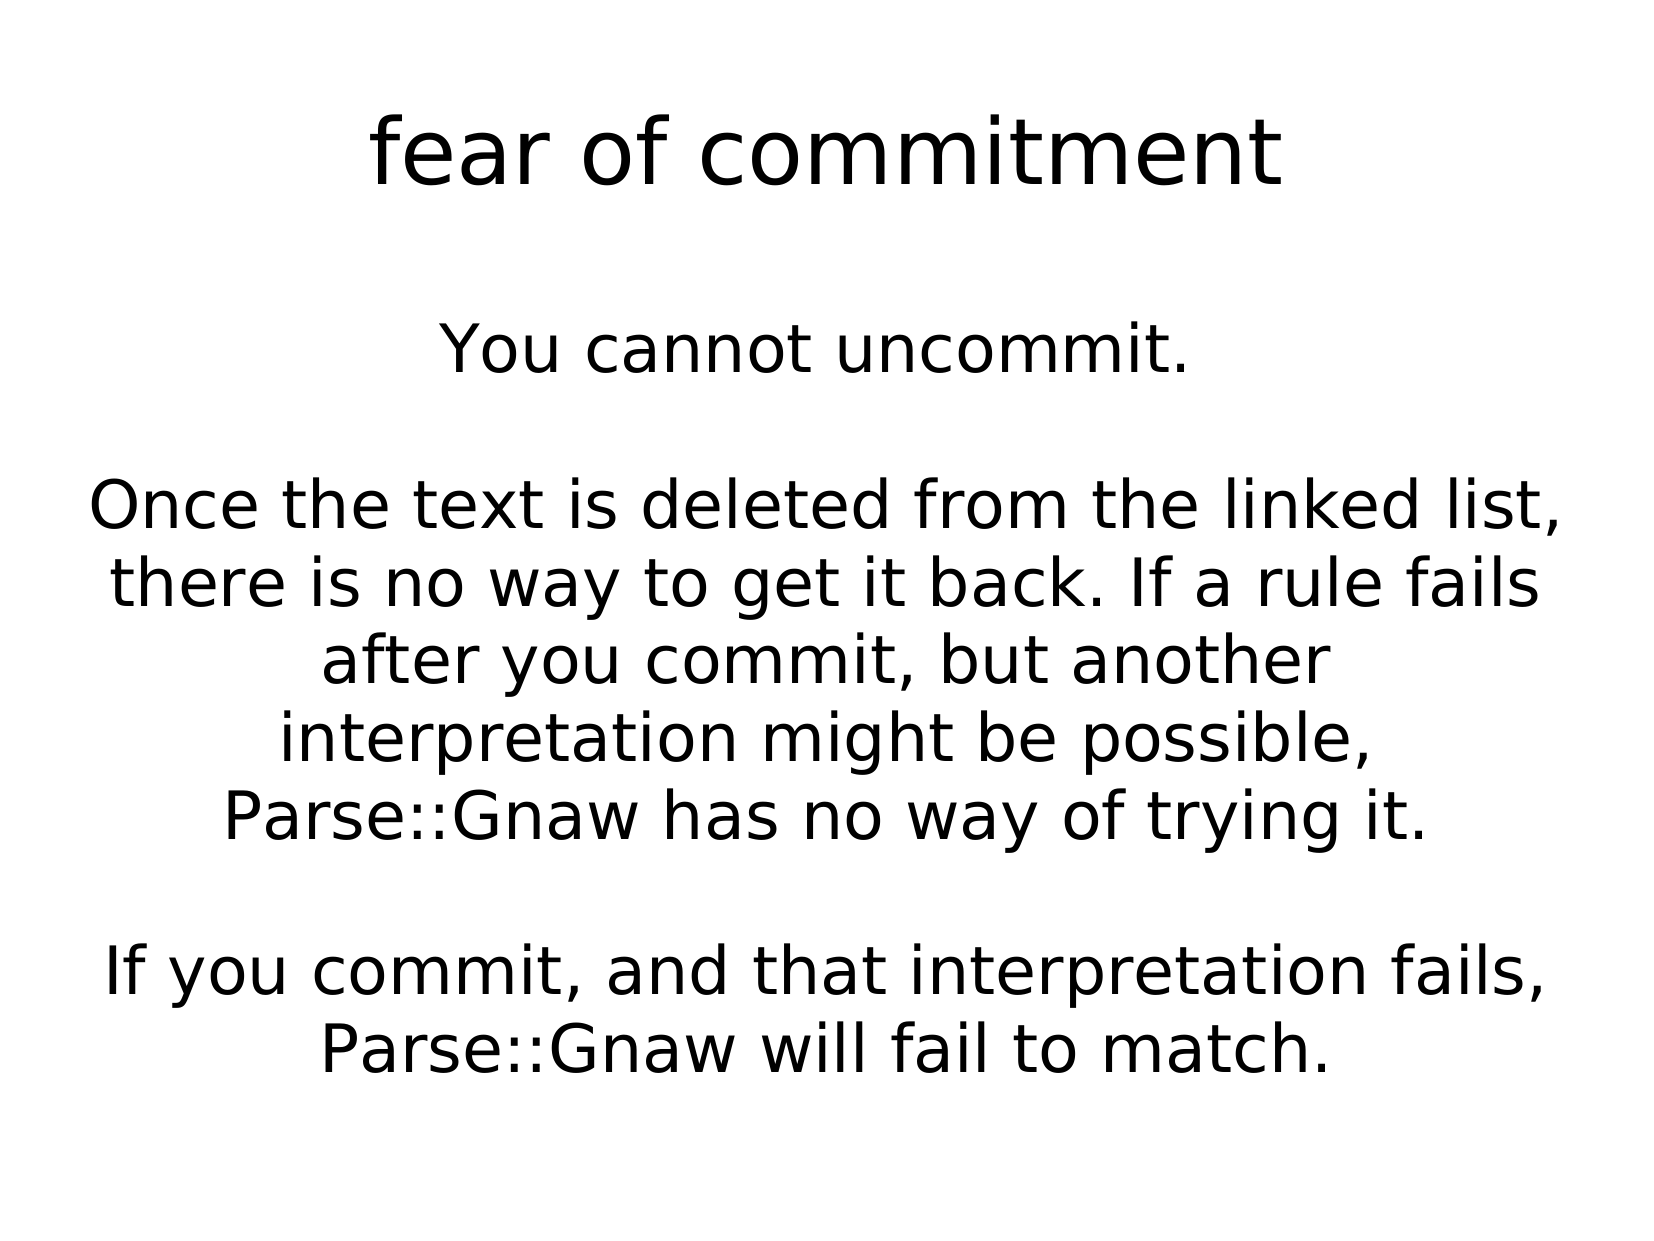

# fear of commitment
You cannot uncommit.
Once the text is deleted from the linked list, there is no way to get it back. If a rule fails after you commit, but another interpretation might be possible, Parse::Gnaw has no way of trying it.
If you commit, and that interpretation fails, Parse::Gnaw will fail to match.